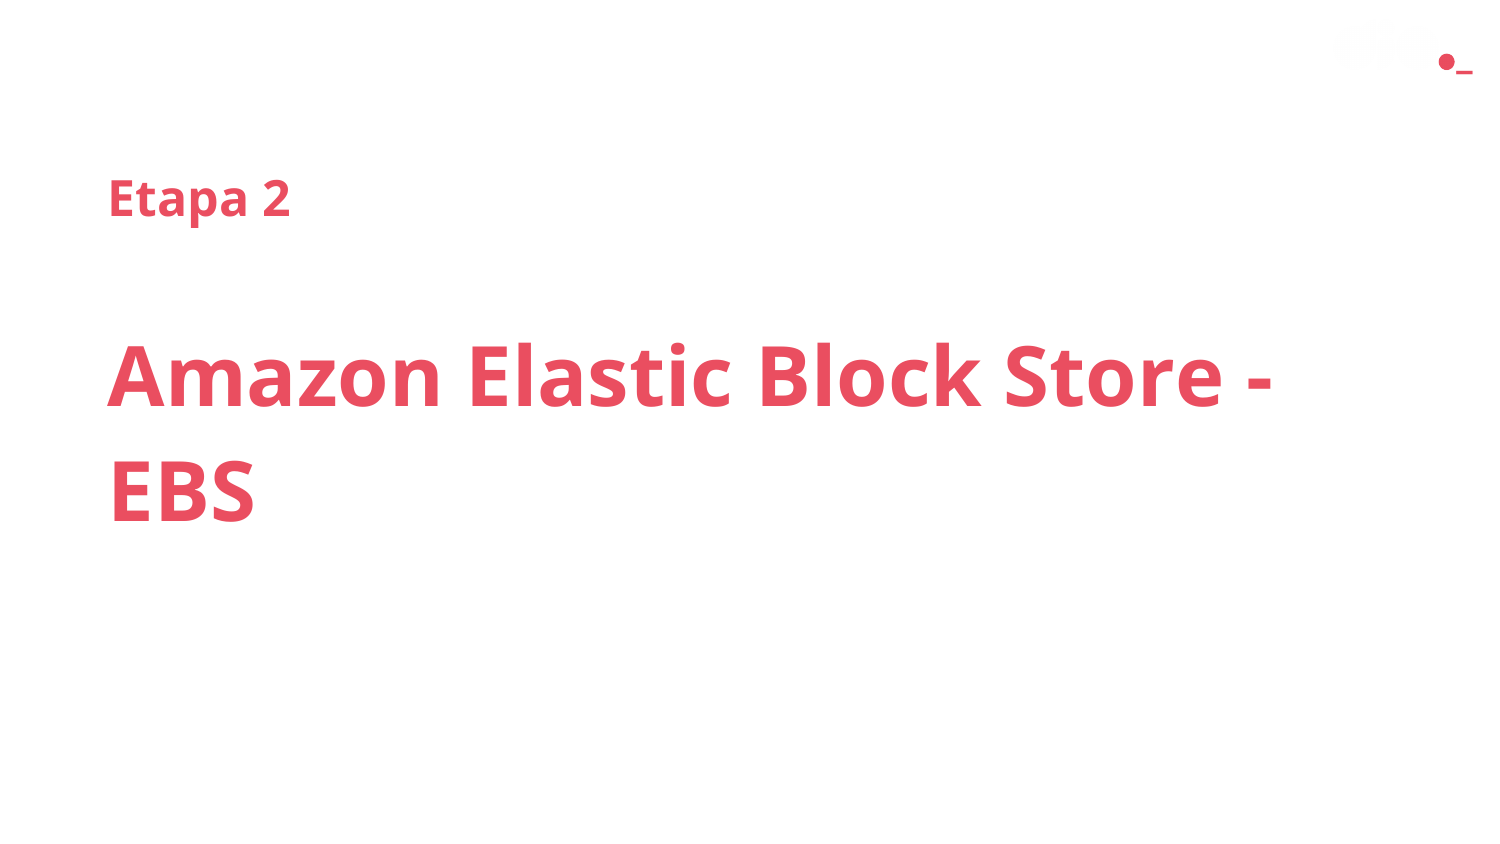

Etapa 2
Amazon Elastic Block Store - EBS